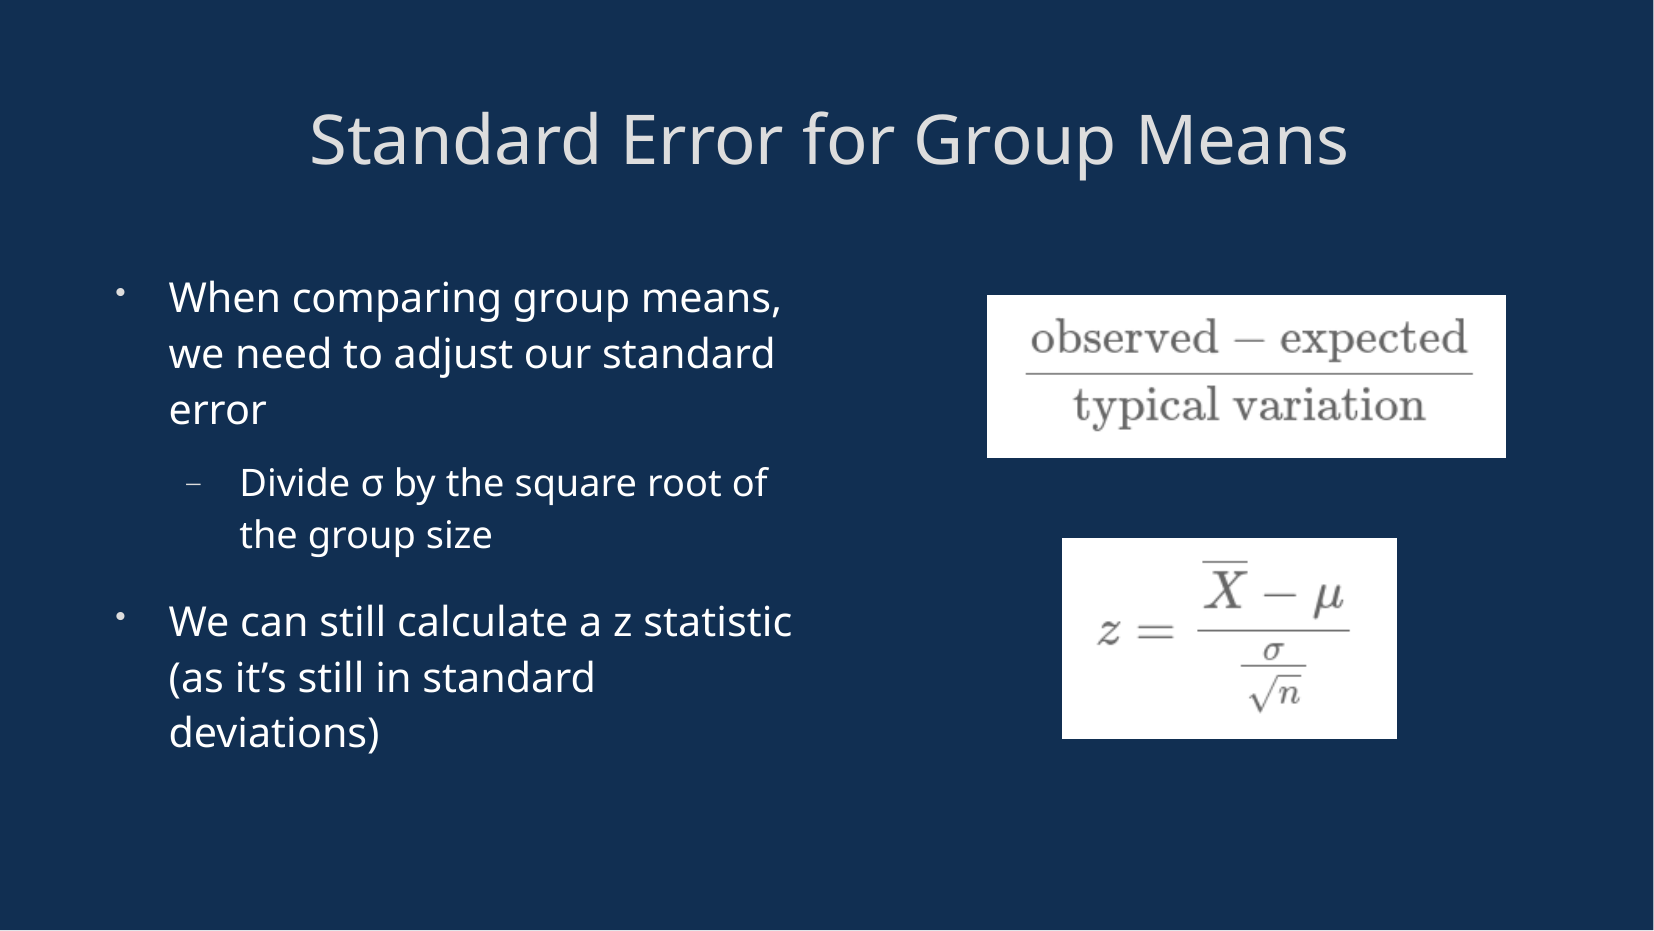

# Standard Error for Group Means
When comparing group means, we need to adjust our standard error
Divide σ by the square root of the group size
We can still calculate a z statistic (as it’s still in standard deviations)